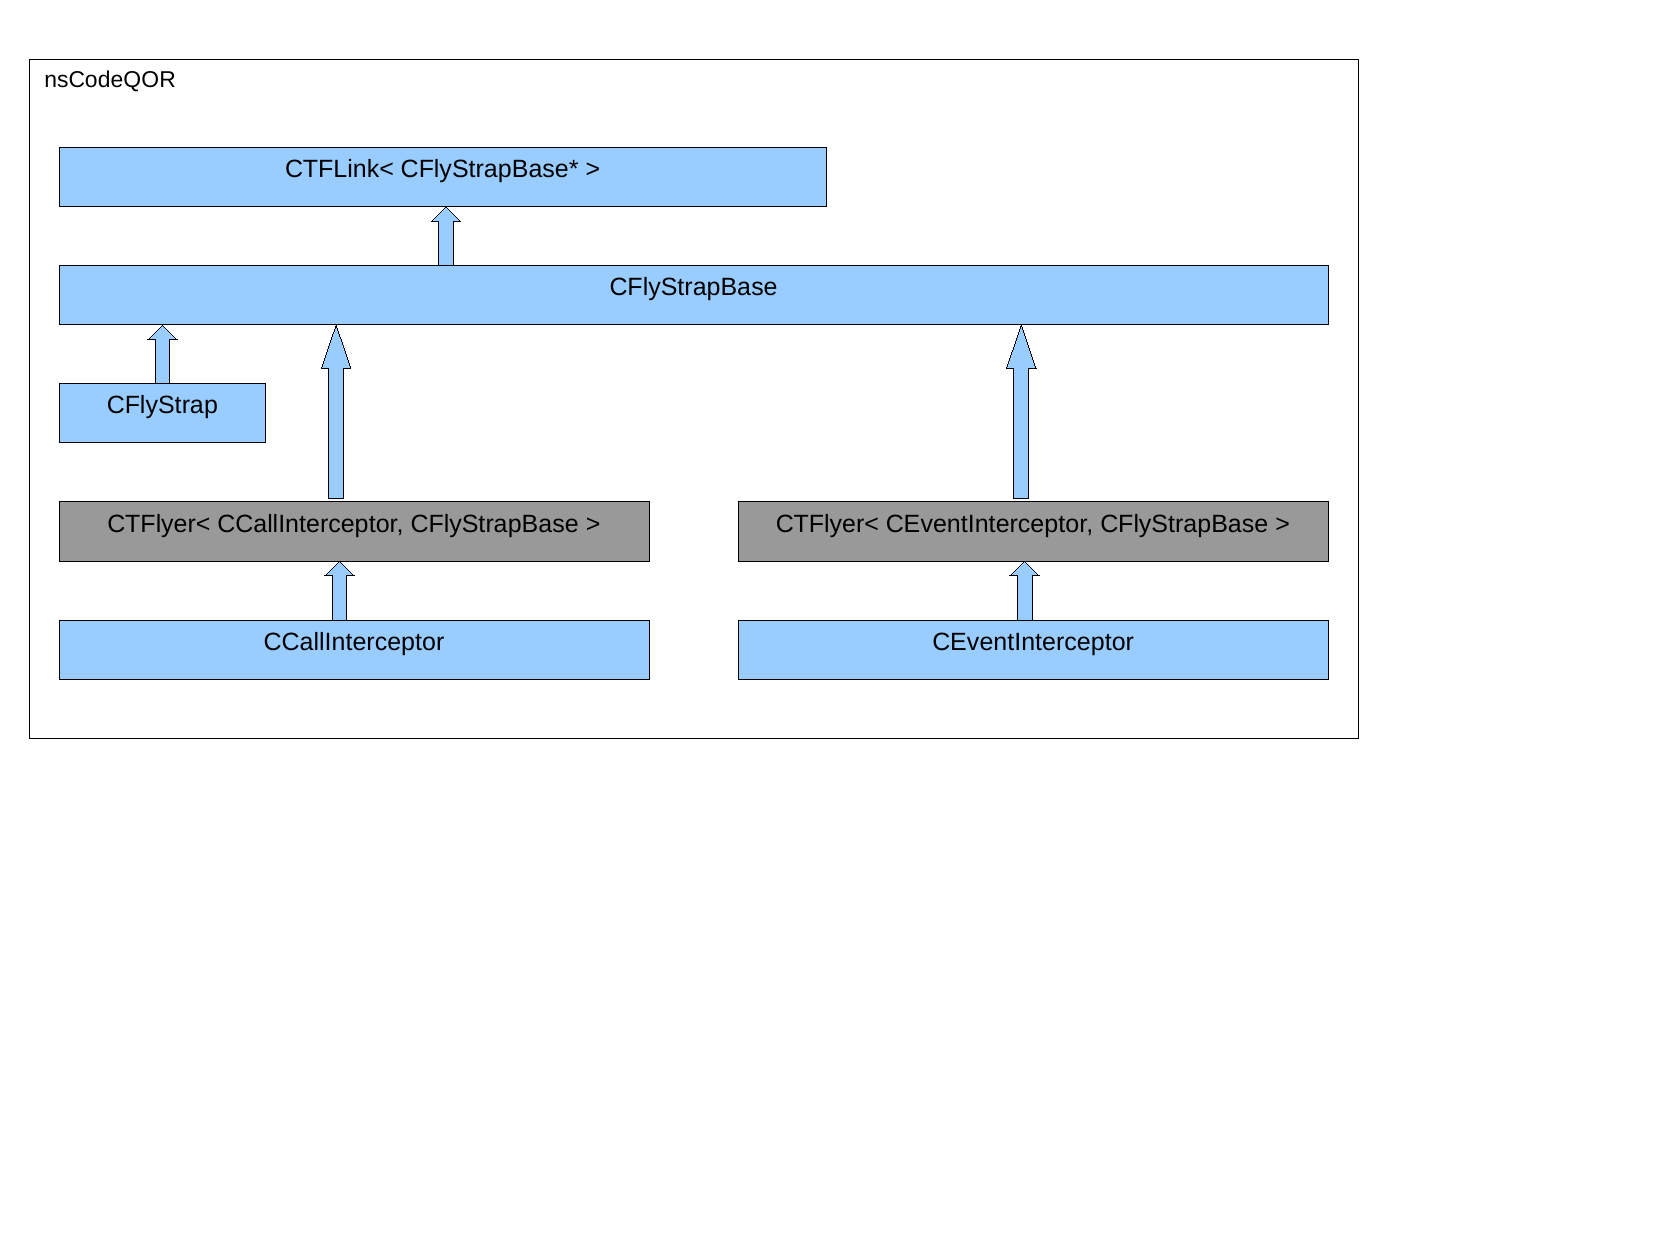

nsCodeQOR
CTFLink< CFlyStrapBase* >
CFlyStrapBase
CFlyStrap
CTFlyer< CCallInterceptor, CFlyStrapBase >
CTFlyer< CEventInterceptor, CFlyStrapBase >
CCallInterceptor
CEventInterceptor